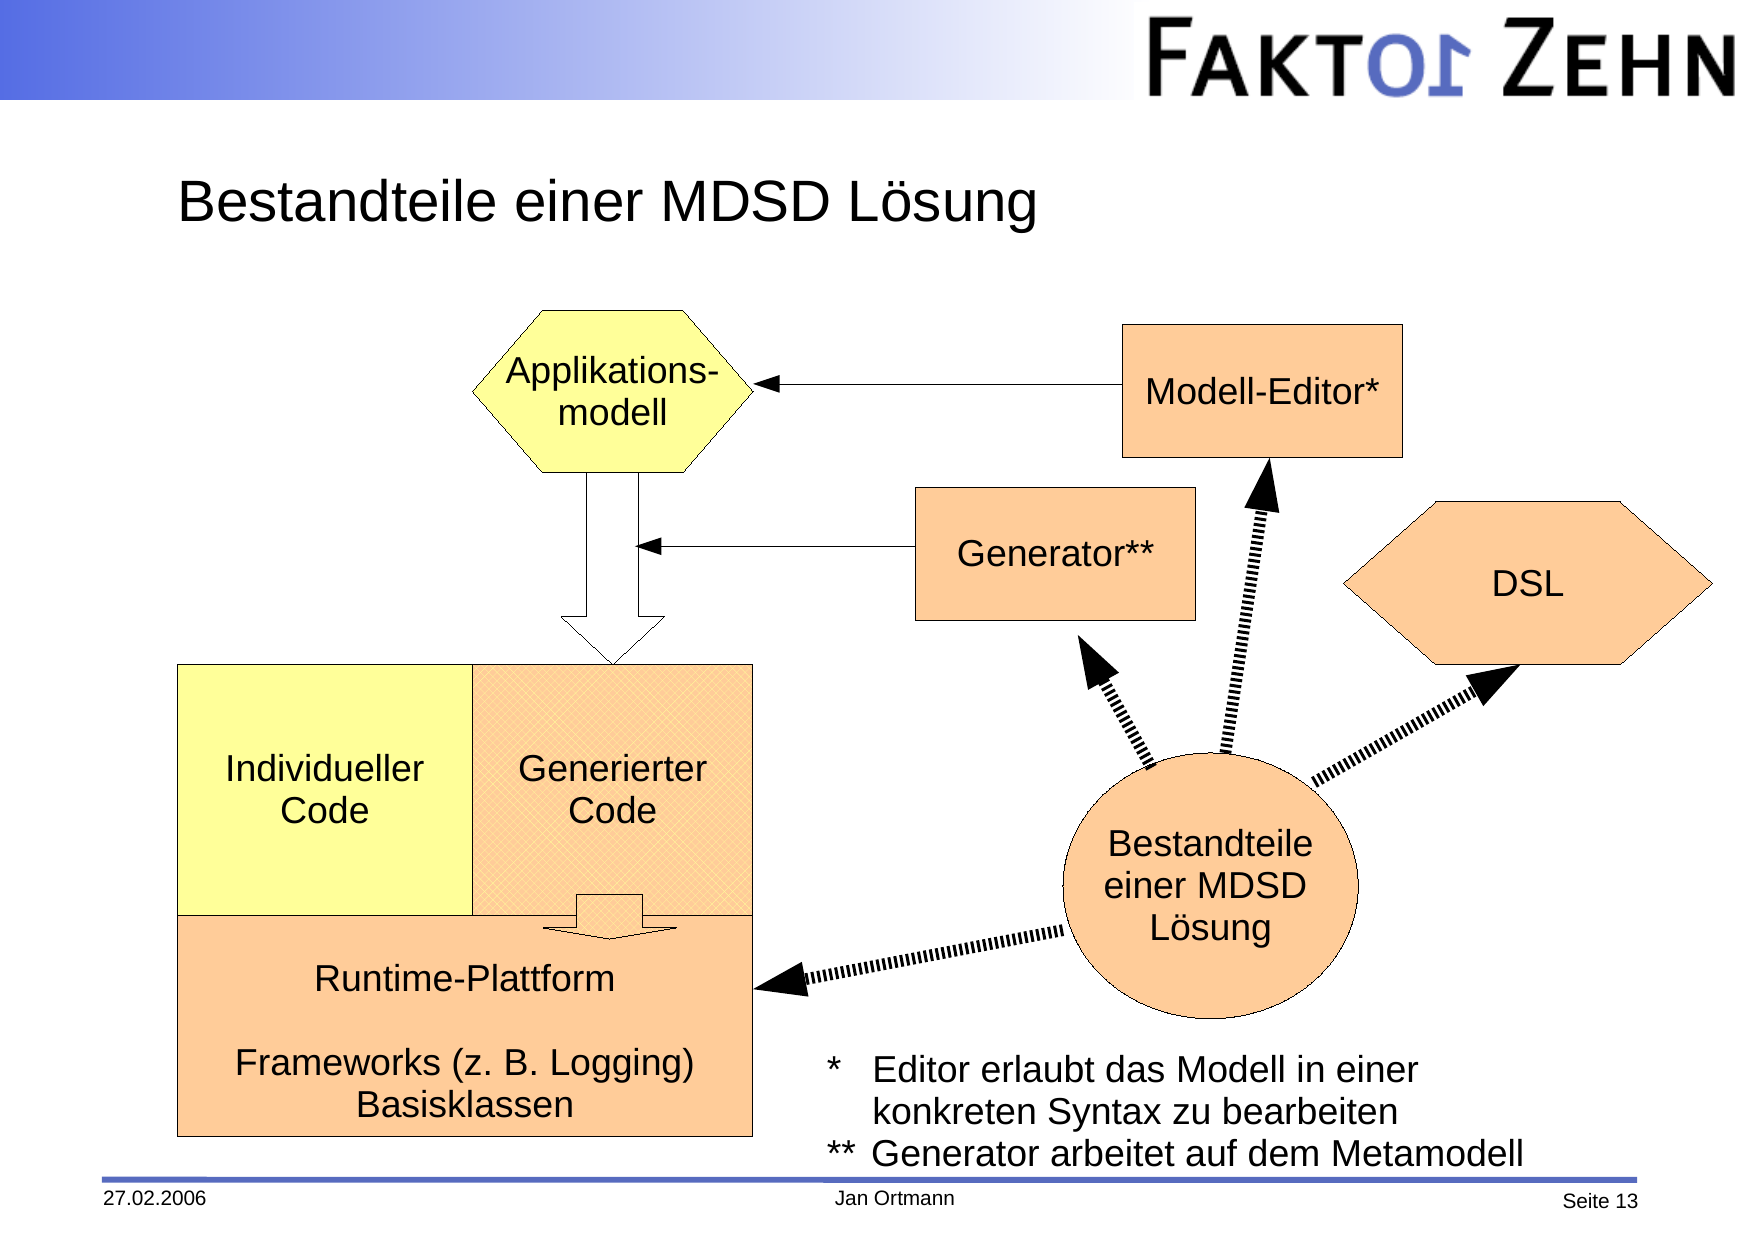

# Bestandteile einer MDSD Lösung
Applikations-
modell
Modell-Editor*
Generator**
DSL
Individueller
Code
Generierter
Code
Bestandteile
einer MDSD
Lösung
Runtime-Plattform
Frameworks (z. B. Logging)
Basisklassen
*	Editor erlaubt das Modell in einer
	konkreten Syntax zu bearbeiten
**	Generator arbeitet auf dem Metamodell